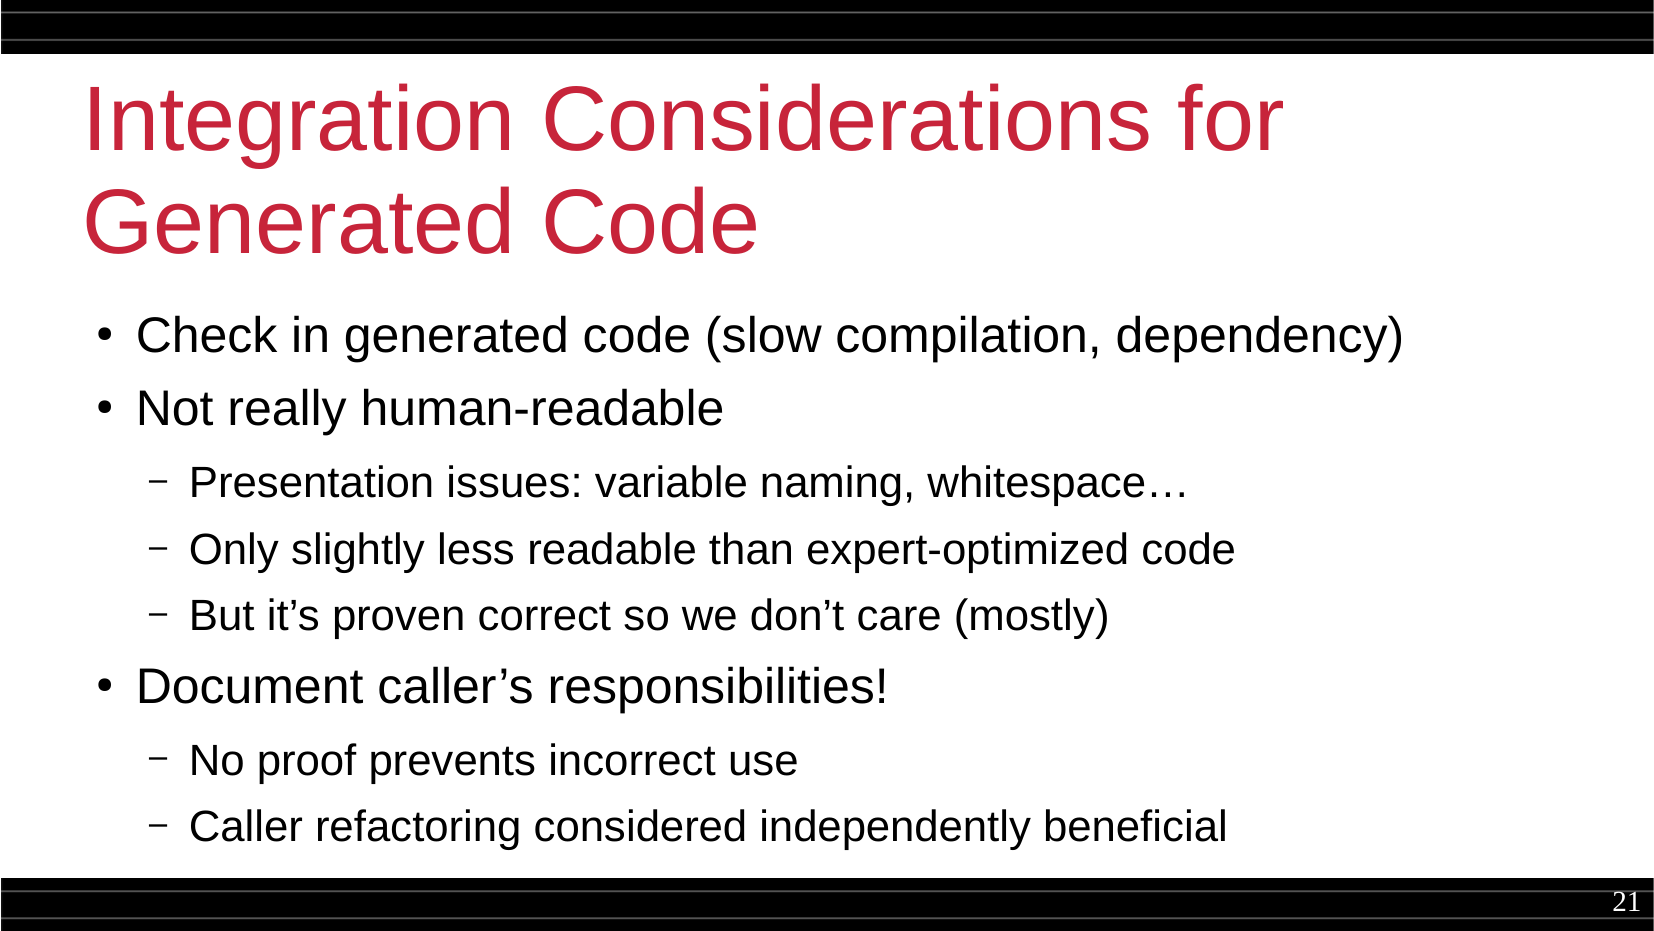

# Integration Considerations for Generated Code
Check in generated code (slow compilation, dependency)
Not really human-readable
Presentation issues: variable naming, whitespace…
Only slightly less readable than expert-optimized code
But it’s proven correct so we don’t care (mostly)
Document caller’s responsibilities!
No proof prevents incorrect use
Caller refactoring considered independently beneficial